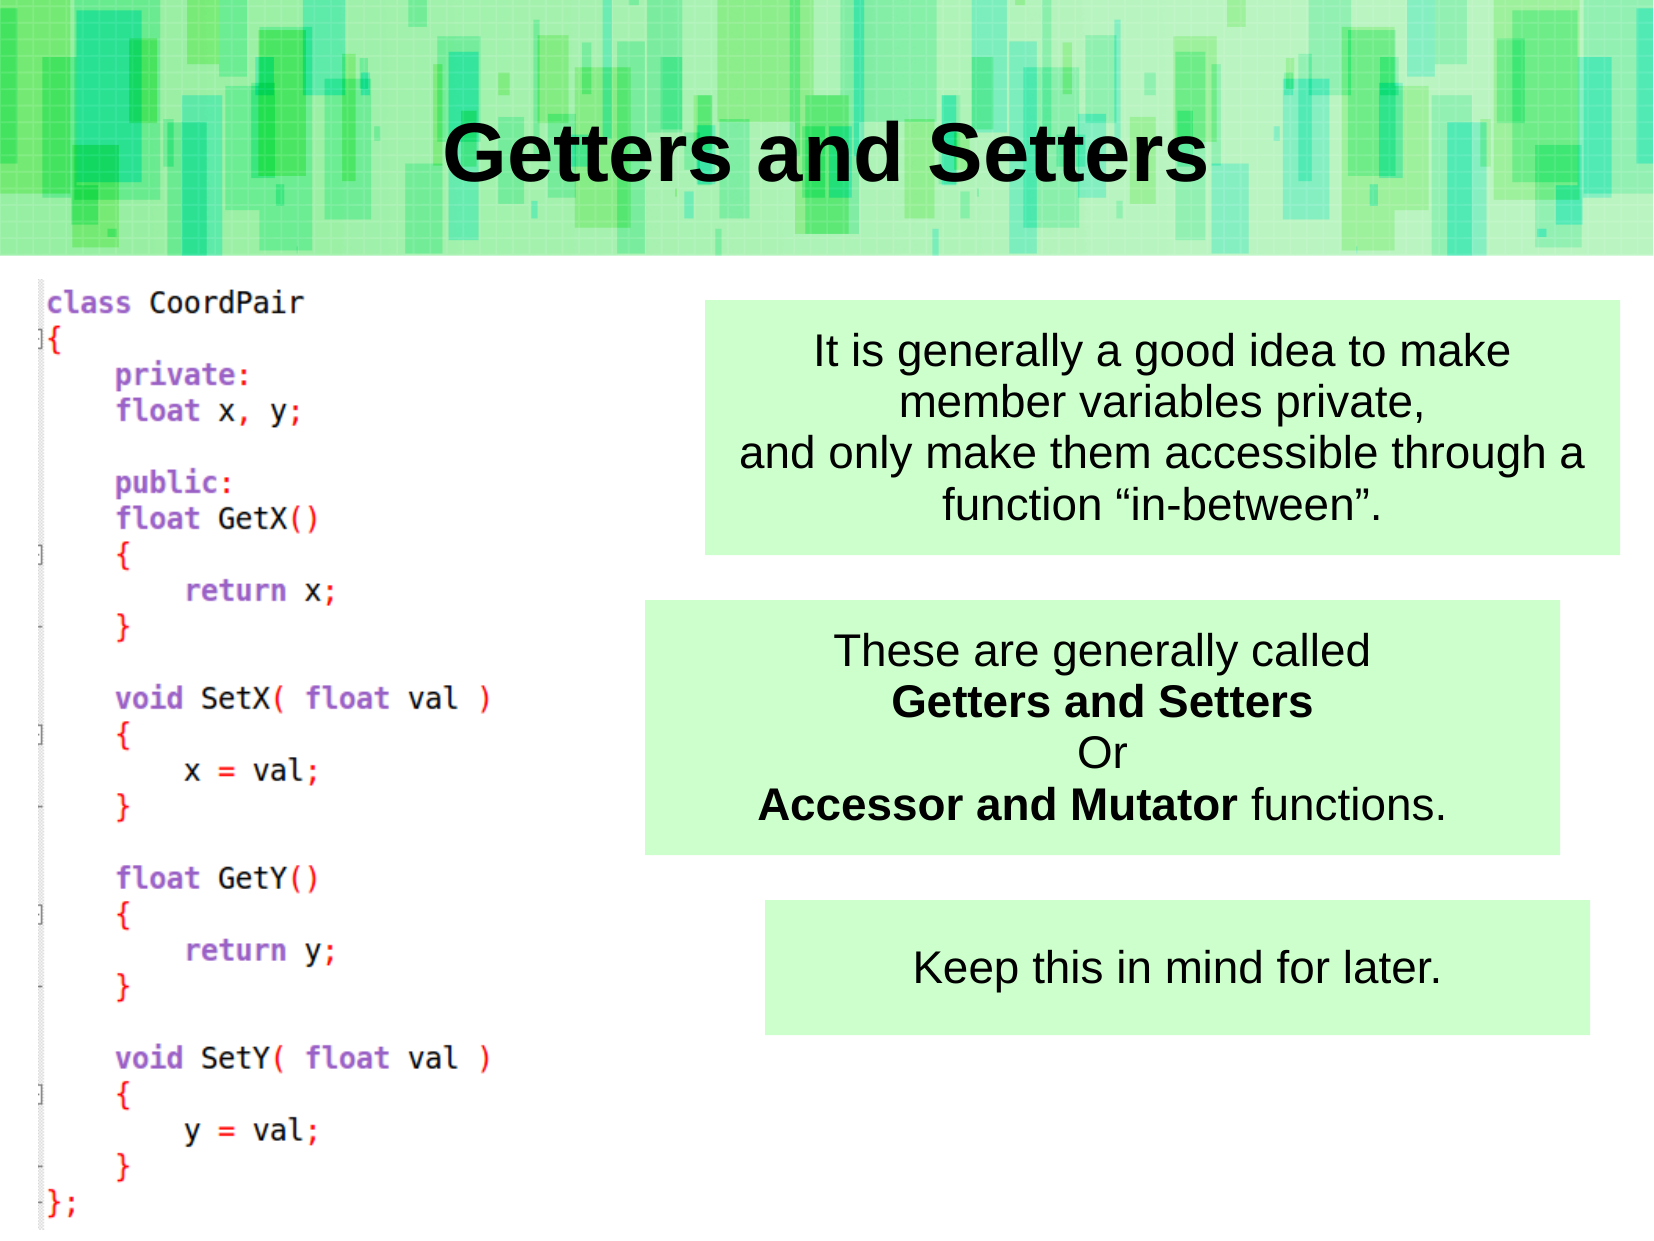

# Getters and Setters
It is generally a good idea to make
member variables private,
and only make them accessible through a function “in-between”.
These are generally called
Getters and Setters
Or
Accessor and Mutator functions.
Keep this in mind for later.